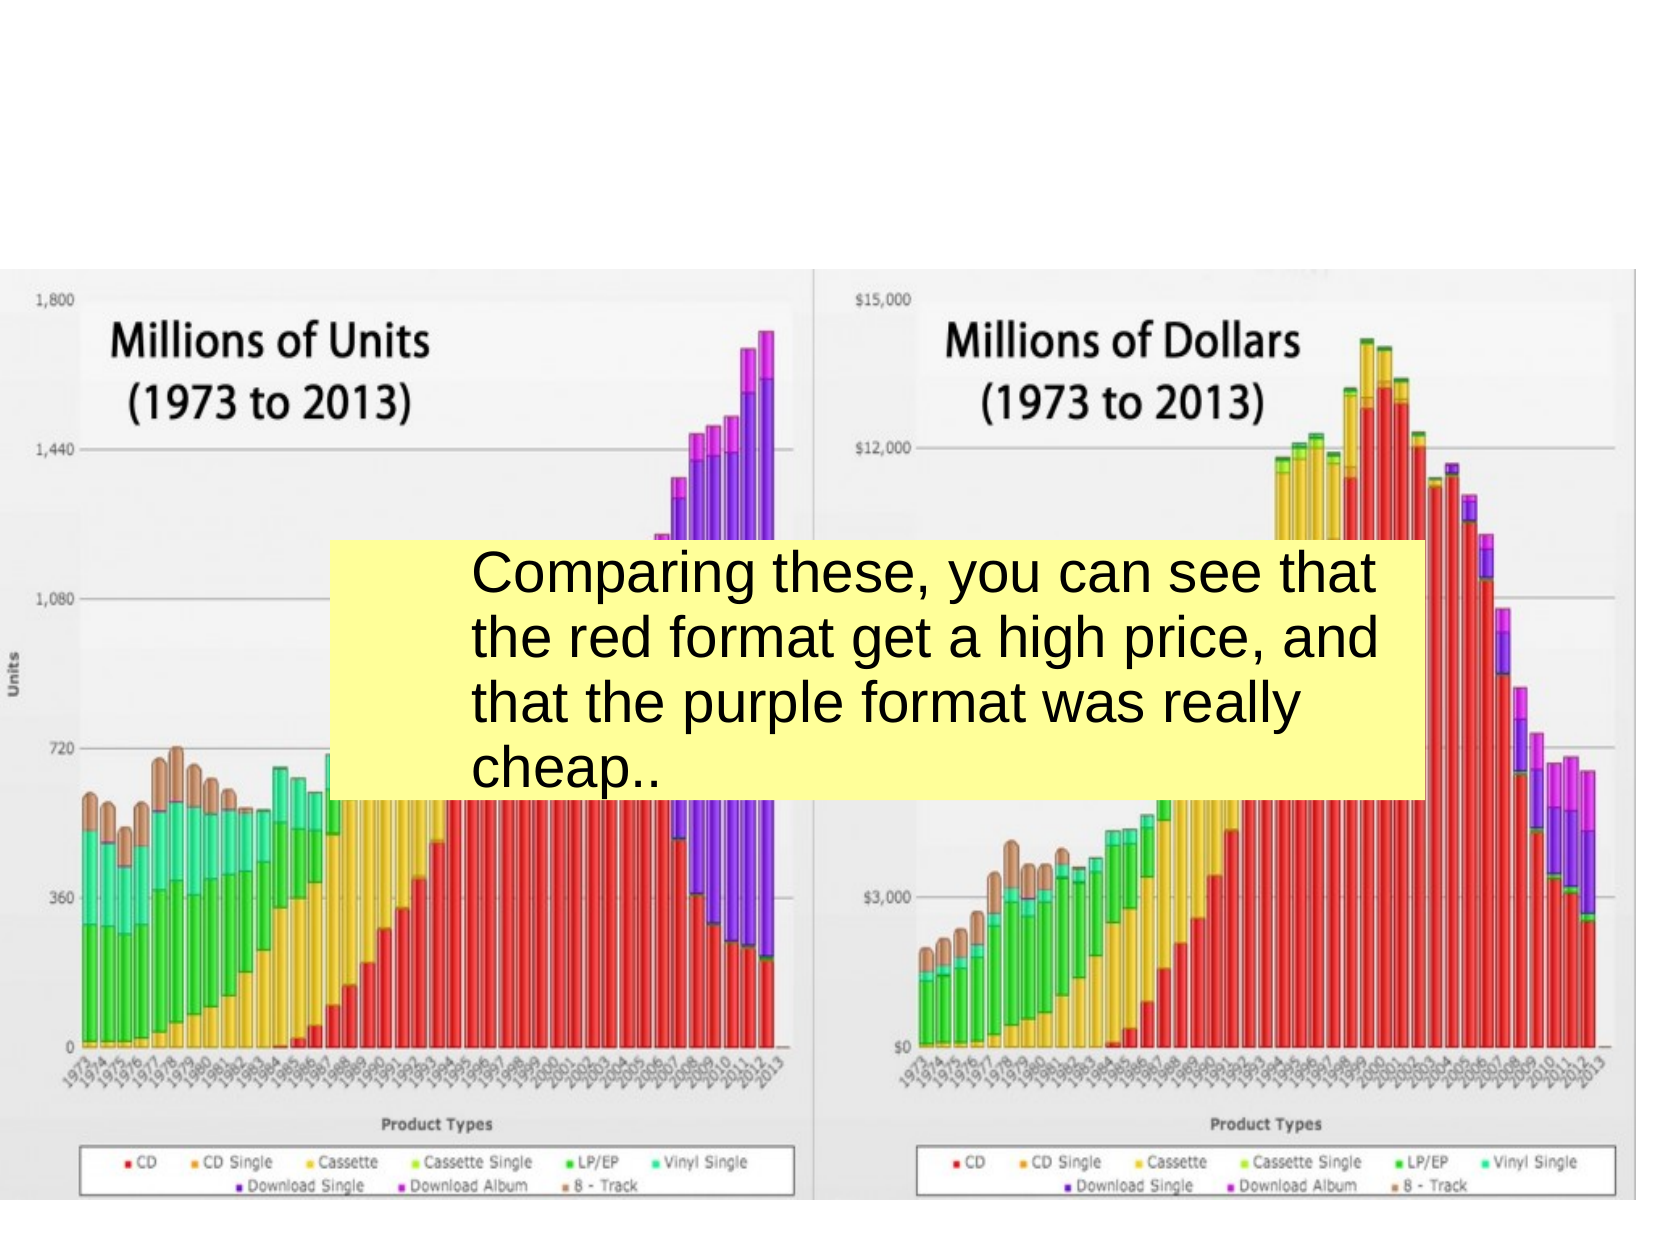

#
Comparing these, you can see that the red format get a high price, and that the purple format was really cheap..